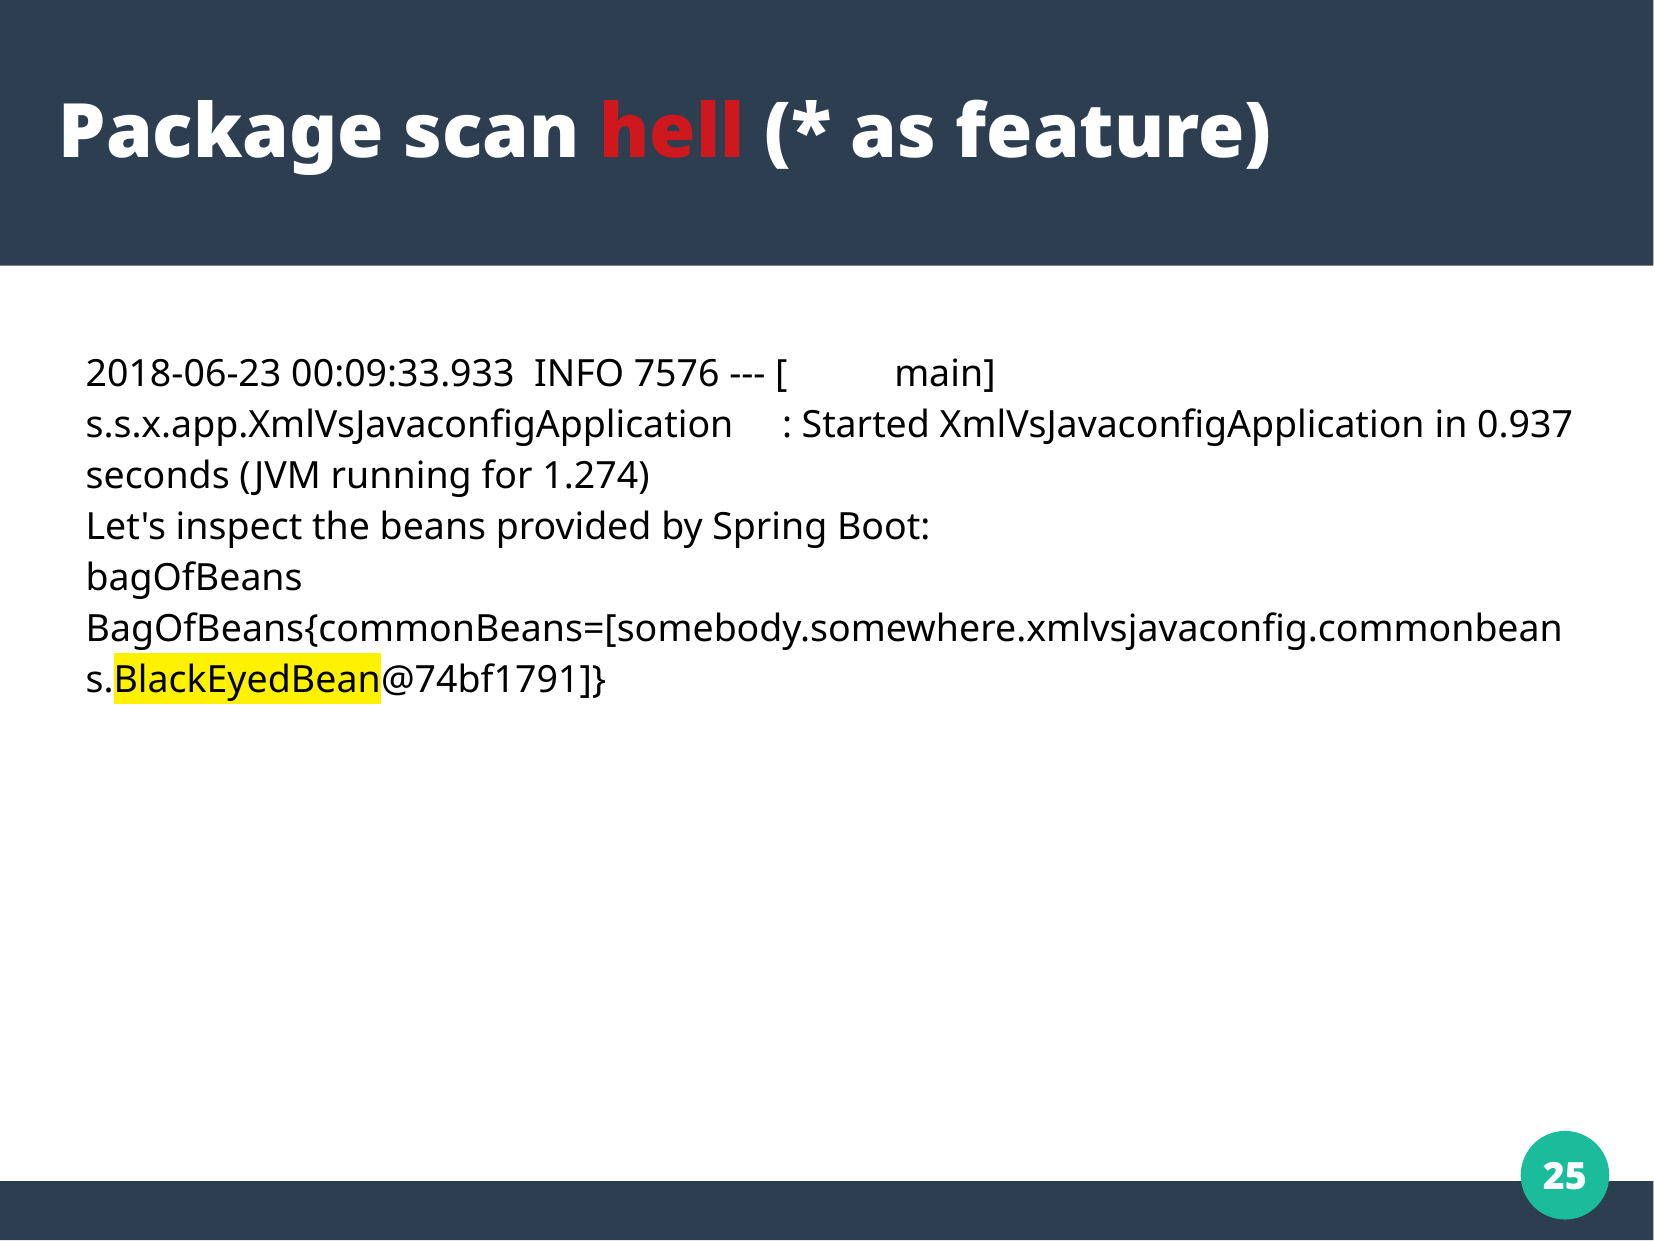

# Package scan hell (* as feature)
2018-06-23 00:09:33.933 INFO 7576 --- [ main] s.s.x.app.XmlVsJavaconfigApplication : Started XmlVsJavaconfigApplication in 0.937 seconds (JVM running for 1.274)
Let's inspect the beans provided by Spring Boot:
bagOfBeans
BagOfBeans{commonBeans=[somebody.somewhere.xmlvsjavaconfig.commonbeans.BlackEyedBean@74bf1791]}
25